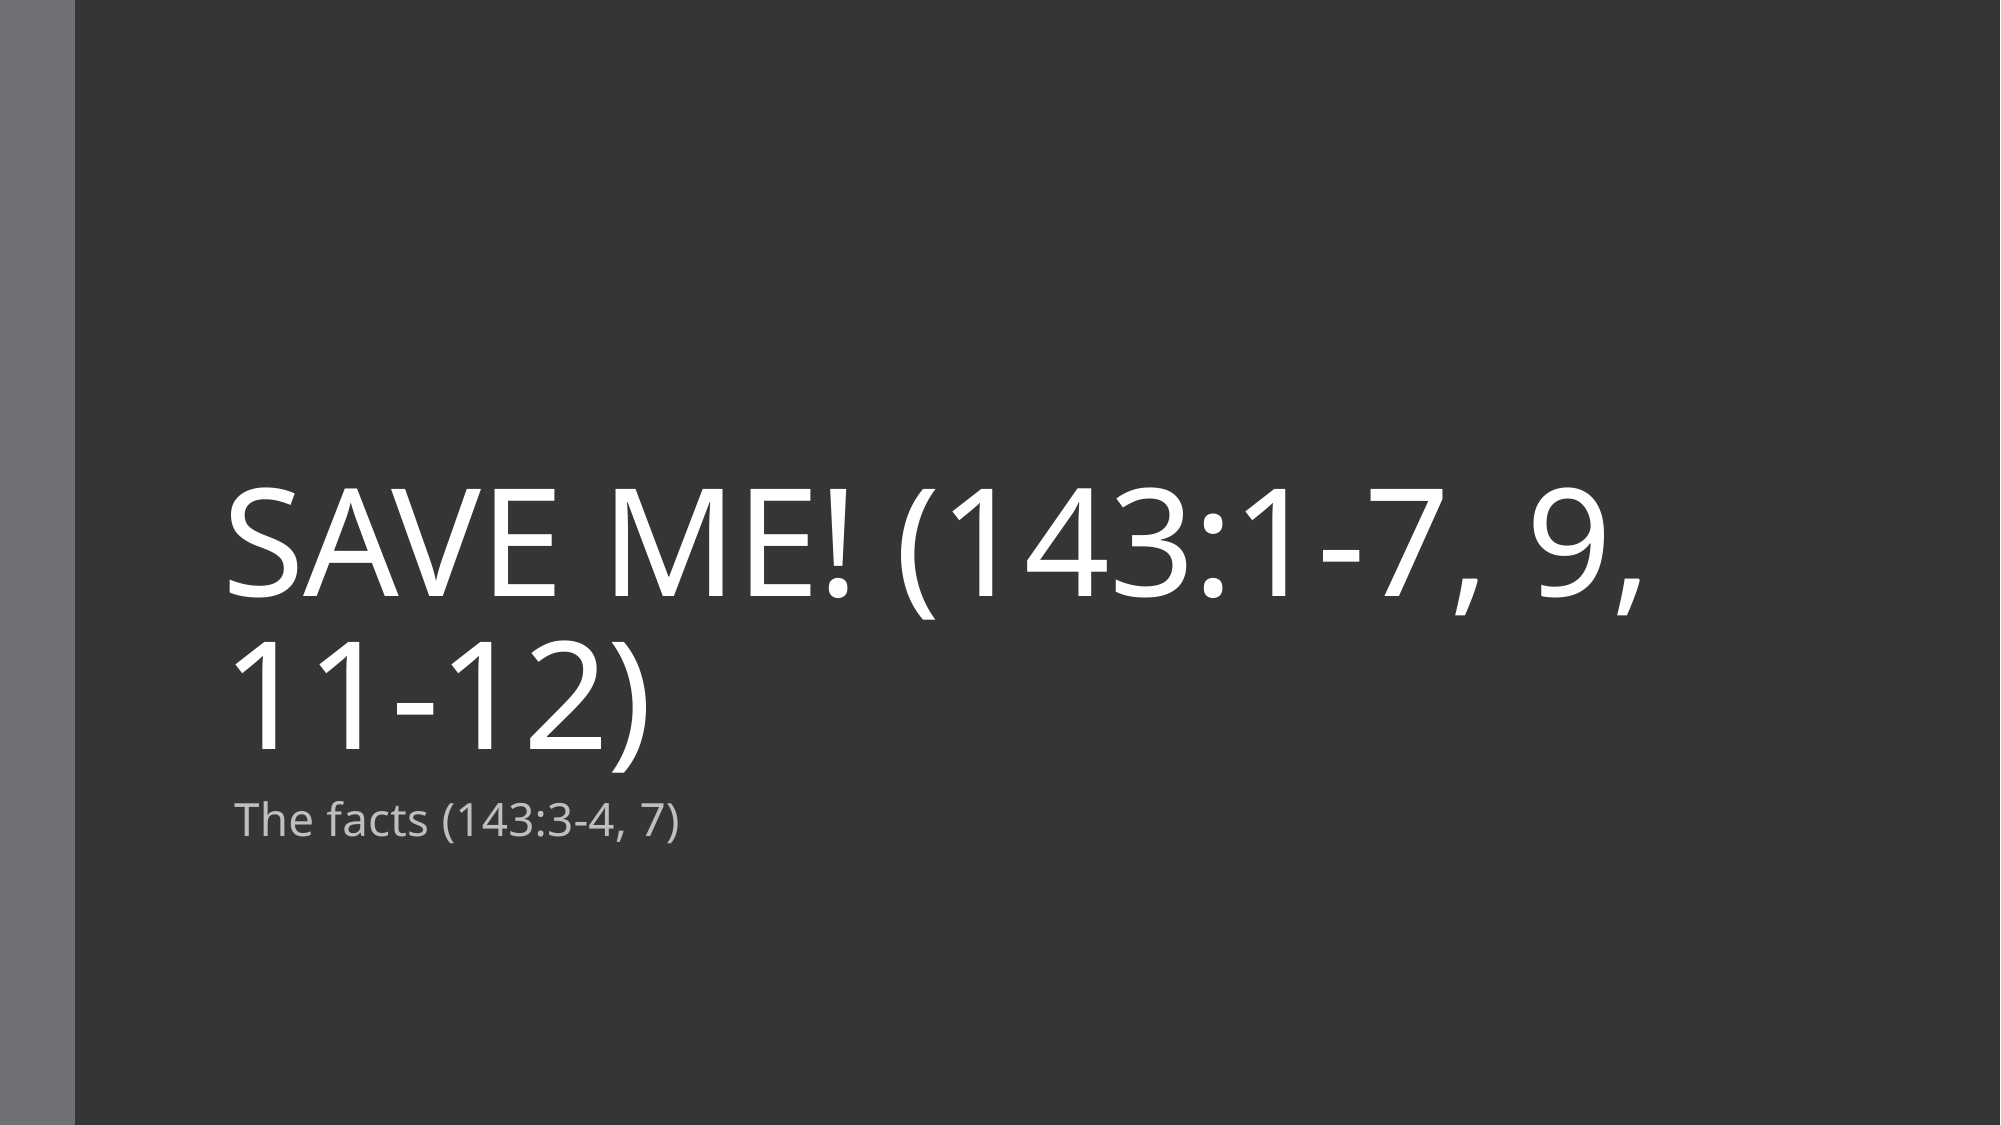

# SAVE ME! (143:1-7, 9, 11-12)
 The facts (143:3-4, 7)